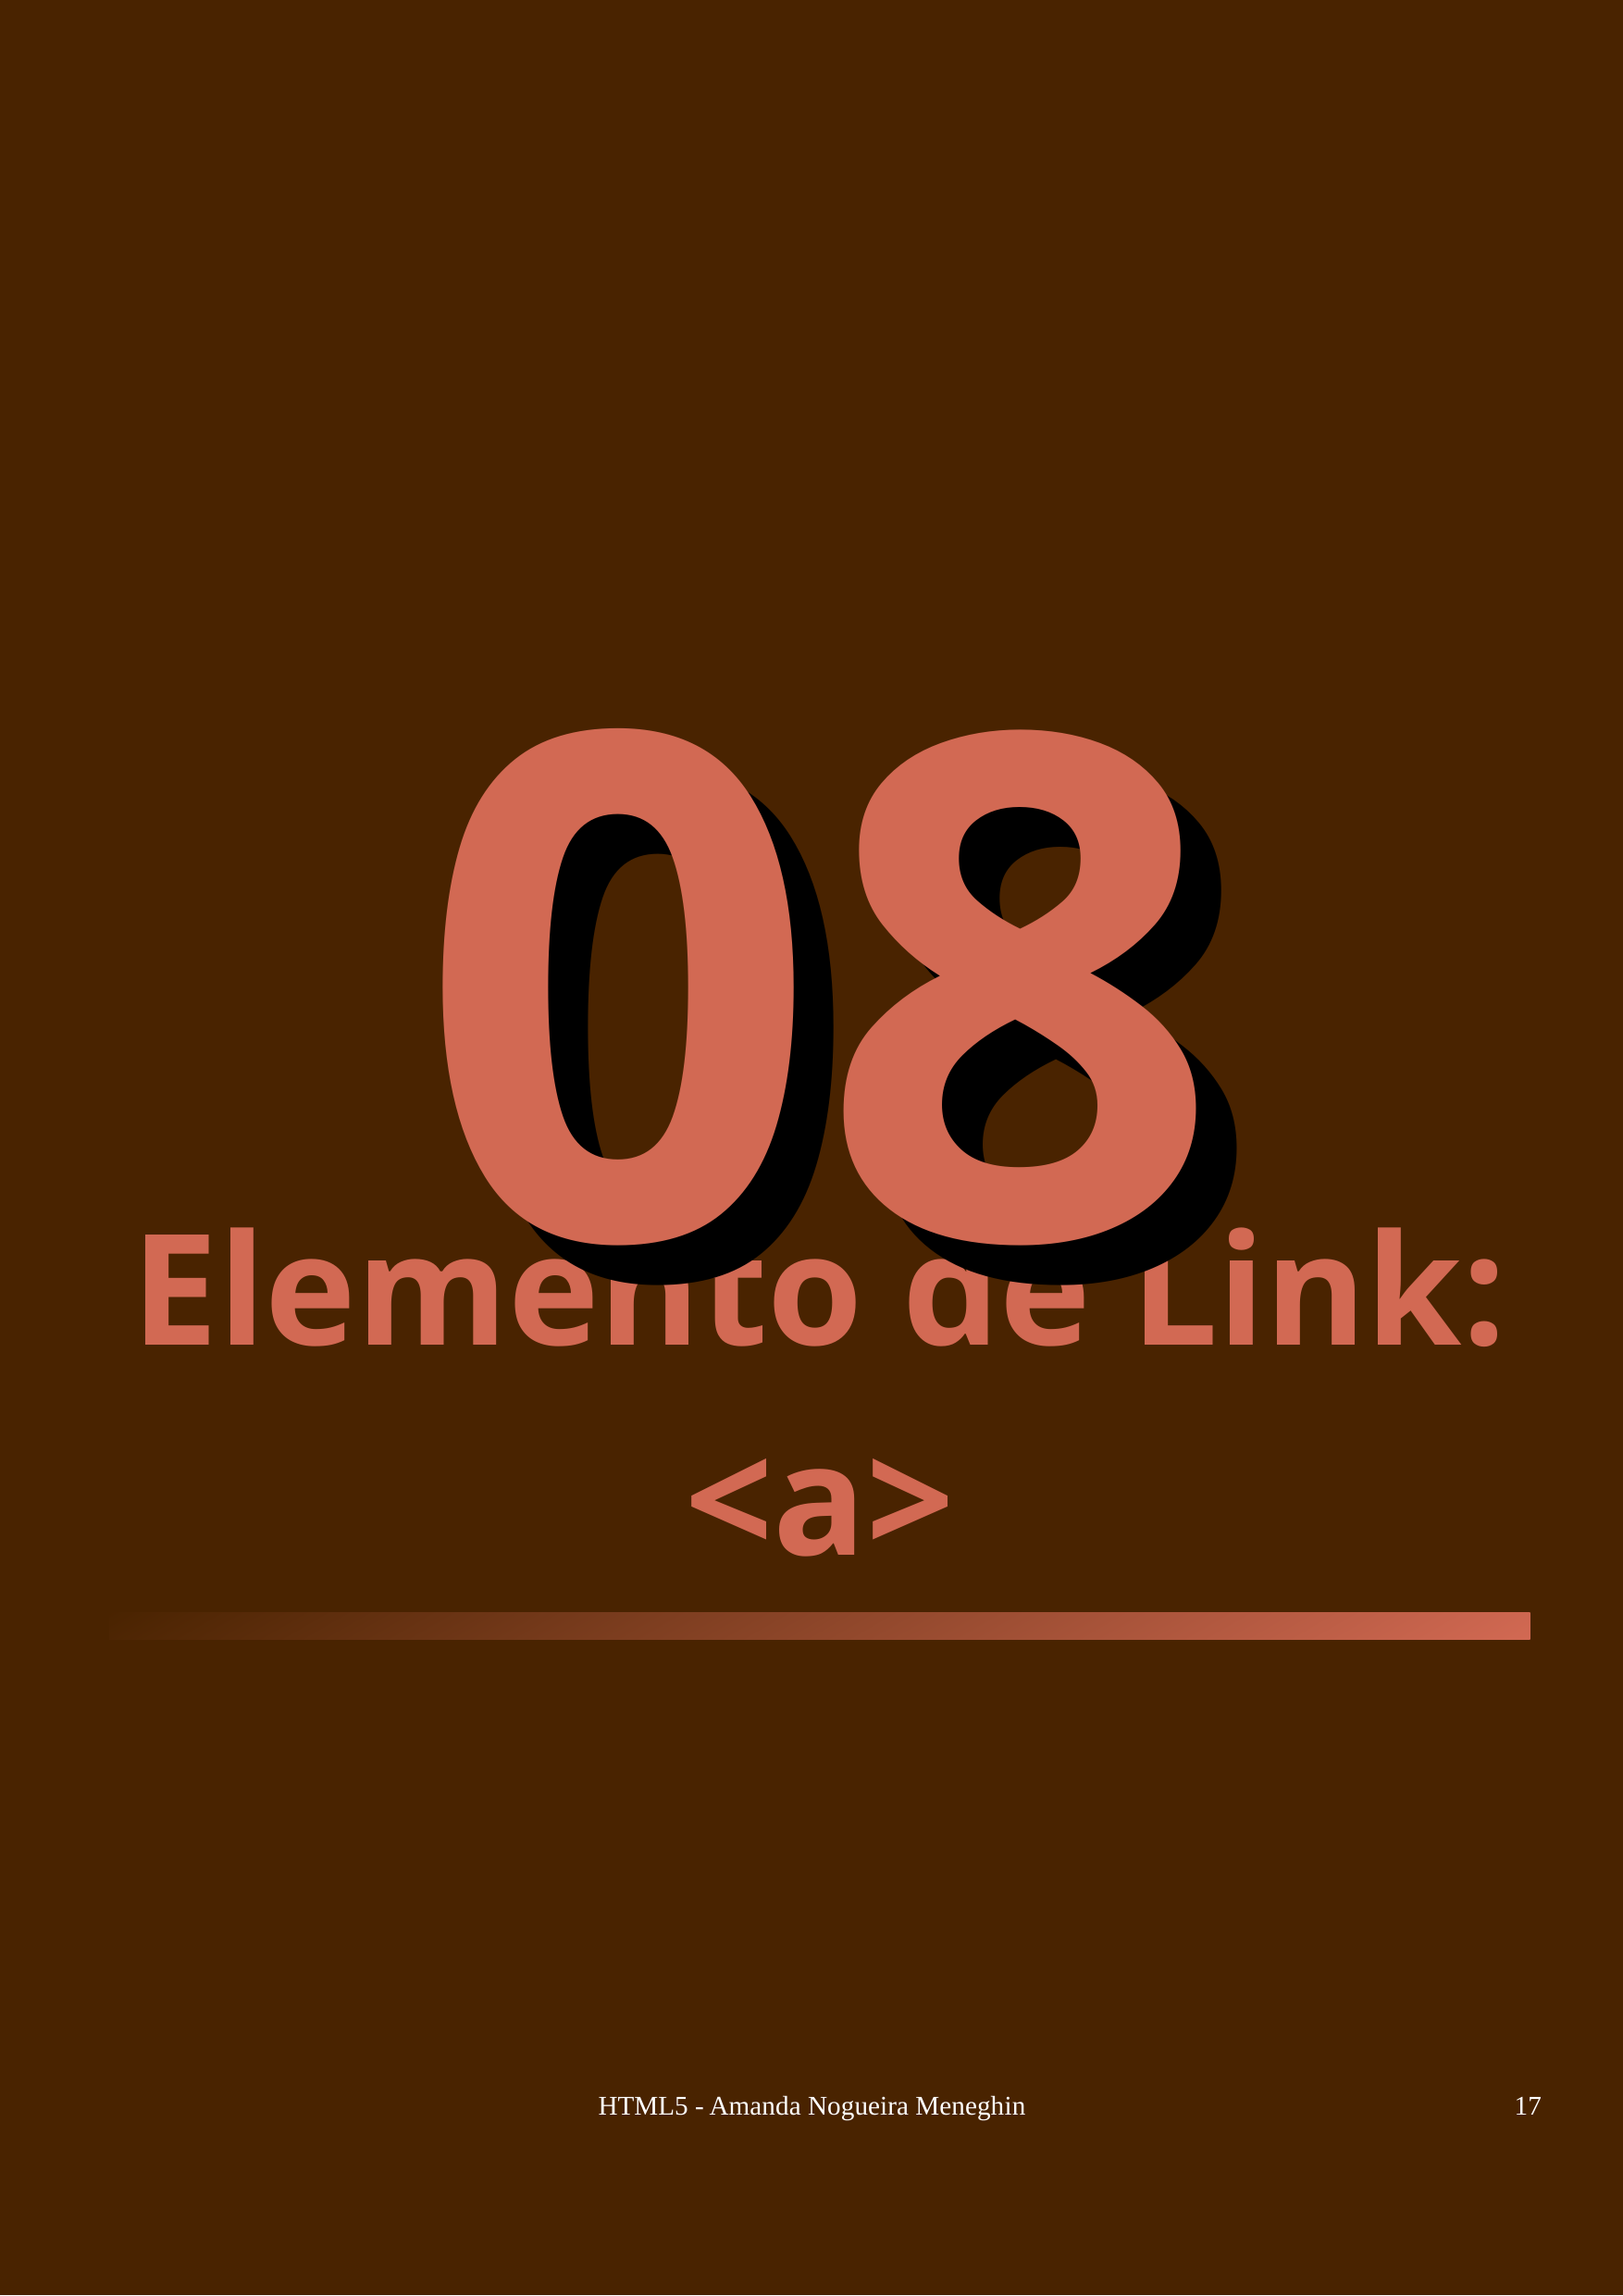

08
Elemento de Link: <a>
HTML5 - Amanda Nogueira Meneghin
17